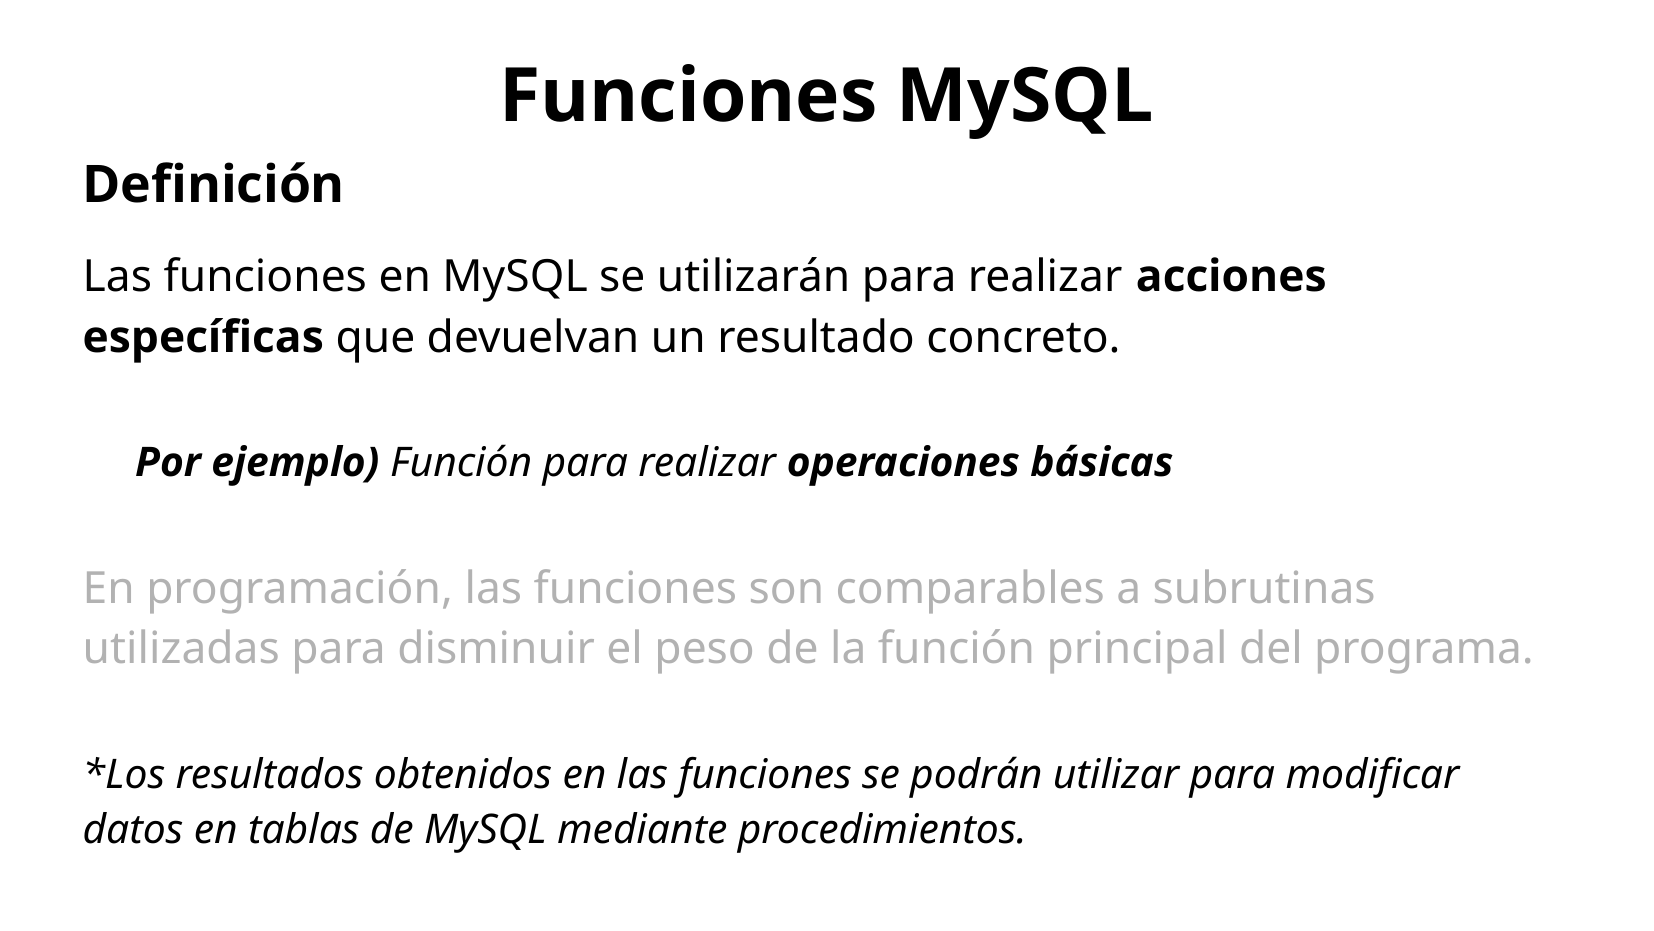

# Funciones MySQL
Definición
Las funciones en MySQL se utilizarán para realizar acciones específicas que devuelvan un resultado concreto.
Por ejemplo) Función para realizar operaciones básicas
En programación, las funciones son comparables a subrutinas utilizadas para disminuir el peso de la función principal del programa.
*Los resultados obtenidos en las funciones se podrán utilizar para modificar datos en tablas de MySQL mediante procedimientos.